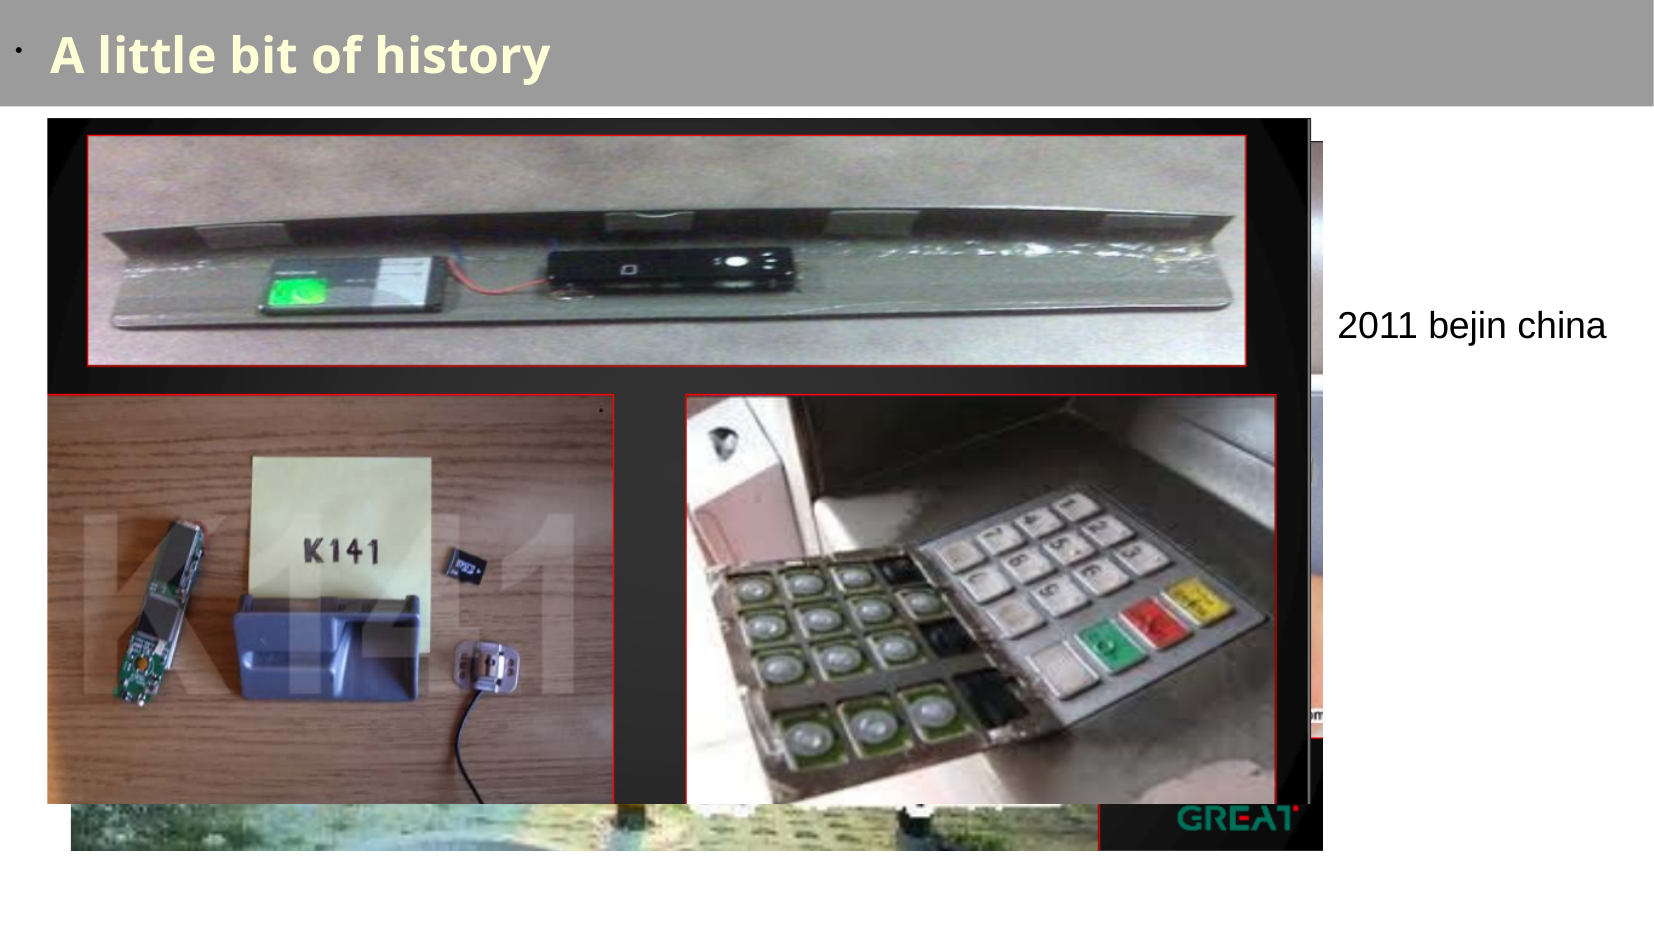

# A little bit of history
2011 bejin china